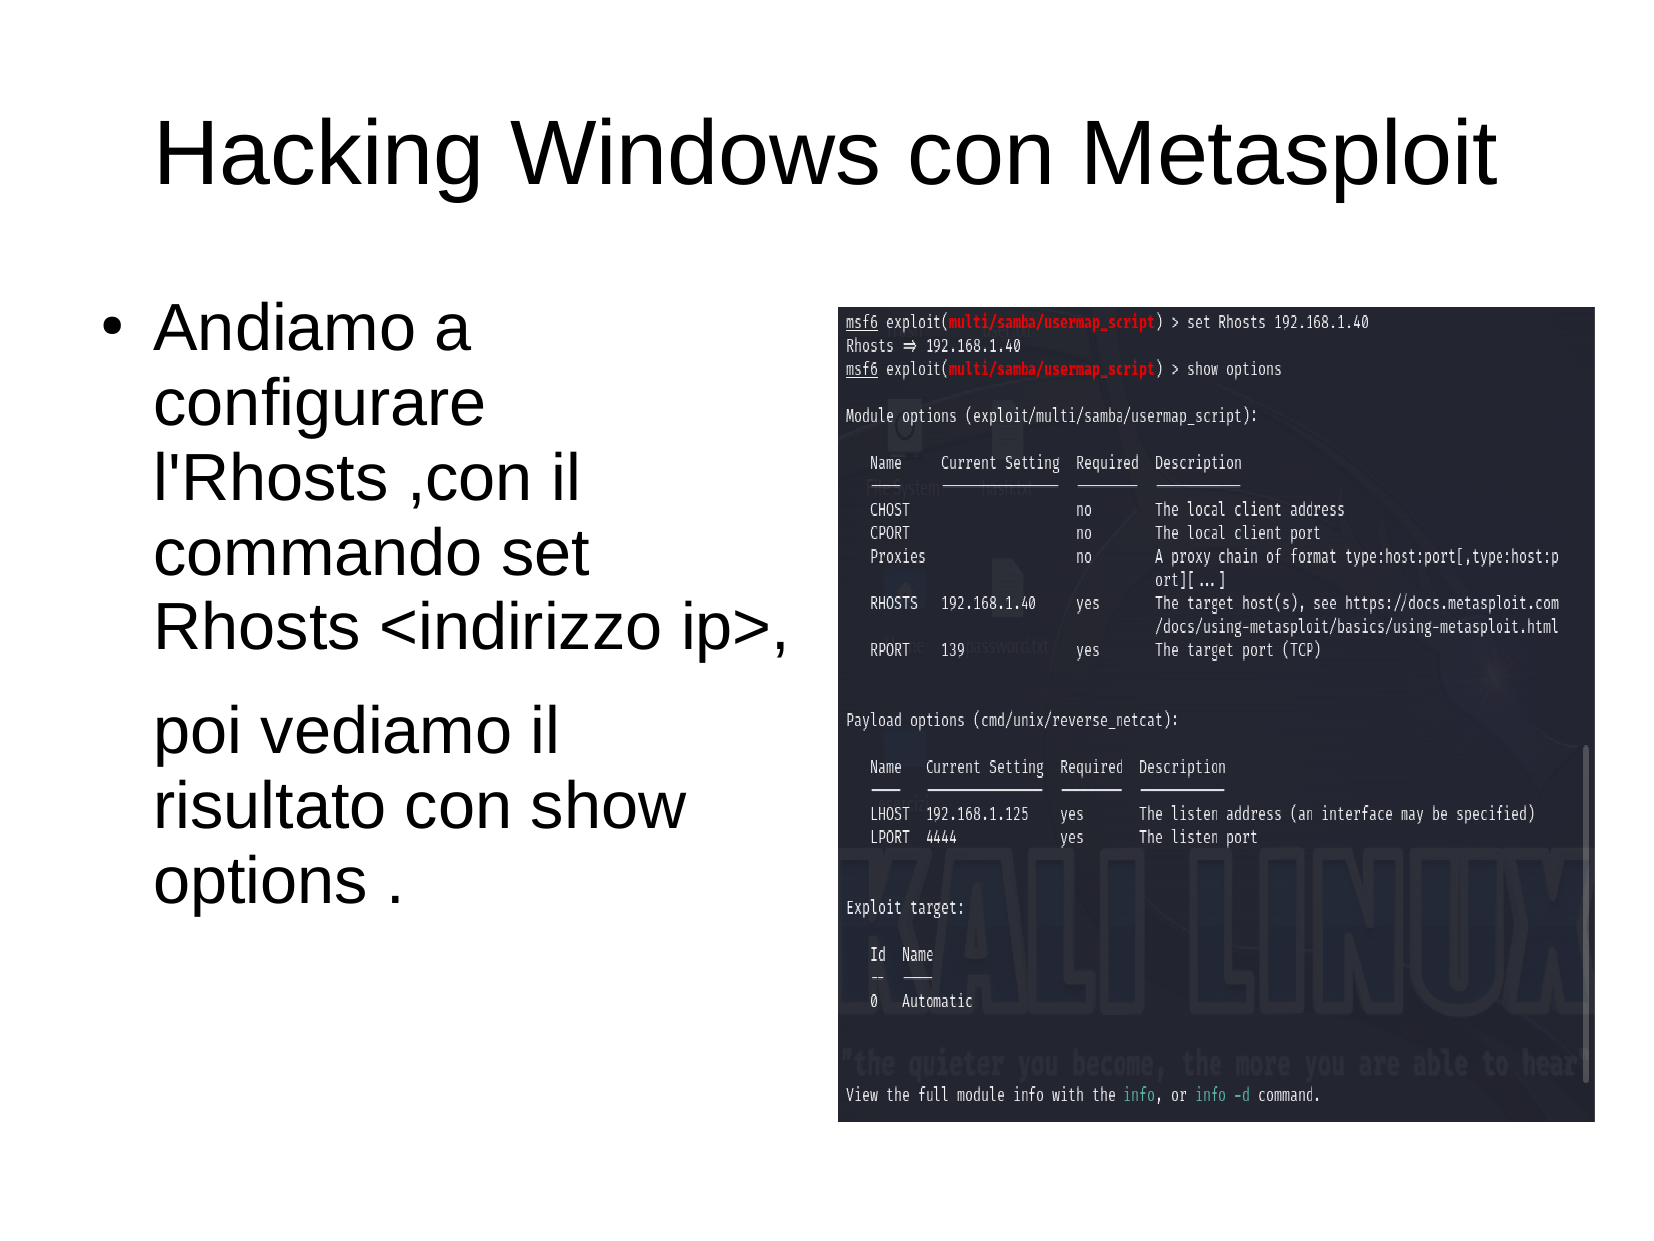

# Hacking Windows con Metasploit
Andiamo a configurare l'Rhosts ,con il commando set Rhosts <indirizzo ip>,
poi vediamo il risultato con show options .